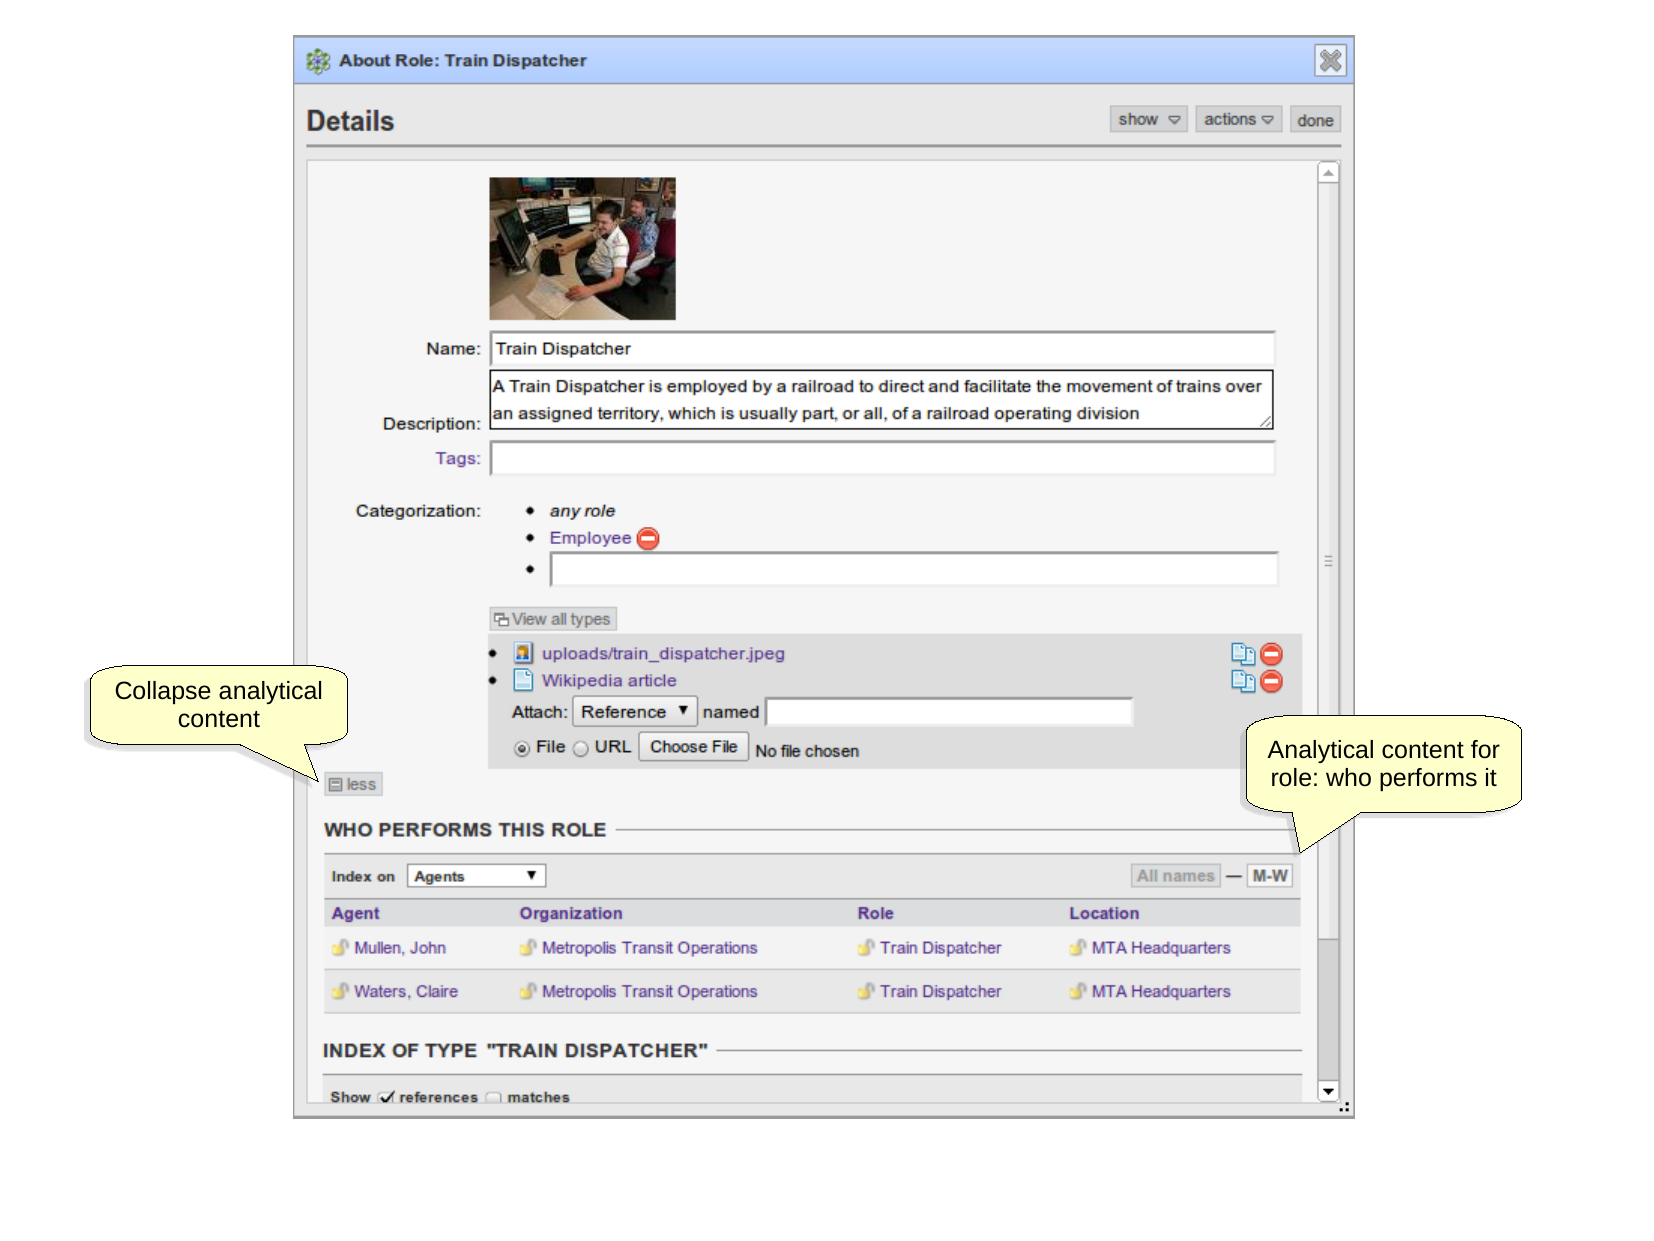

Collapse analytical content
Analytical content for role: who performs it